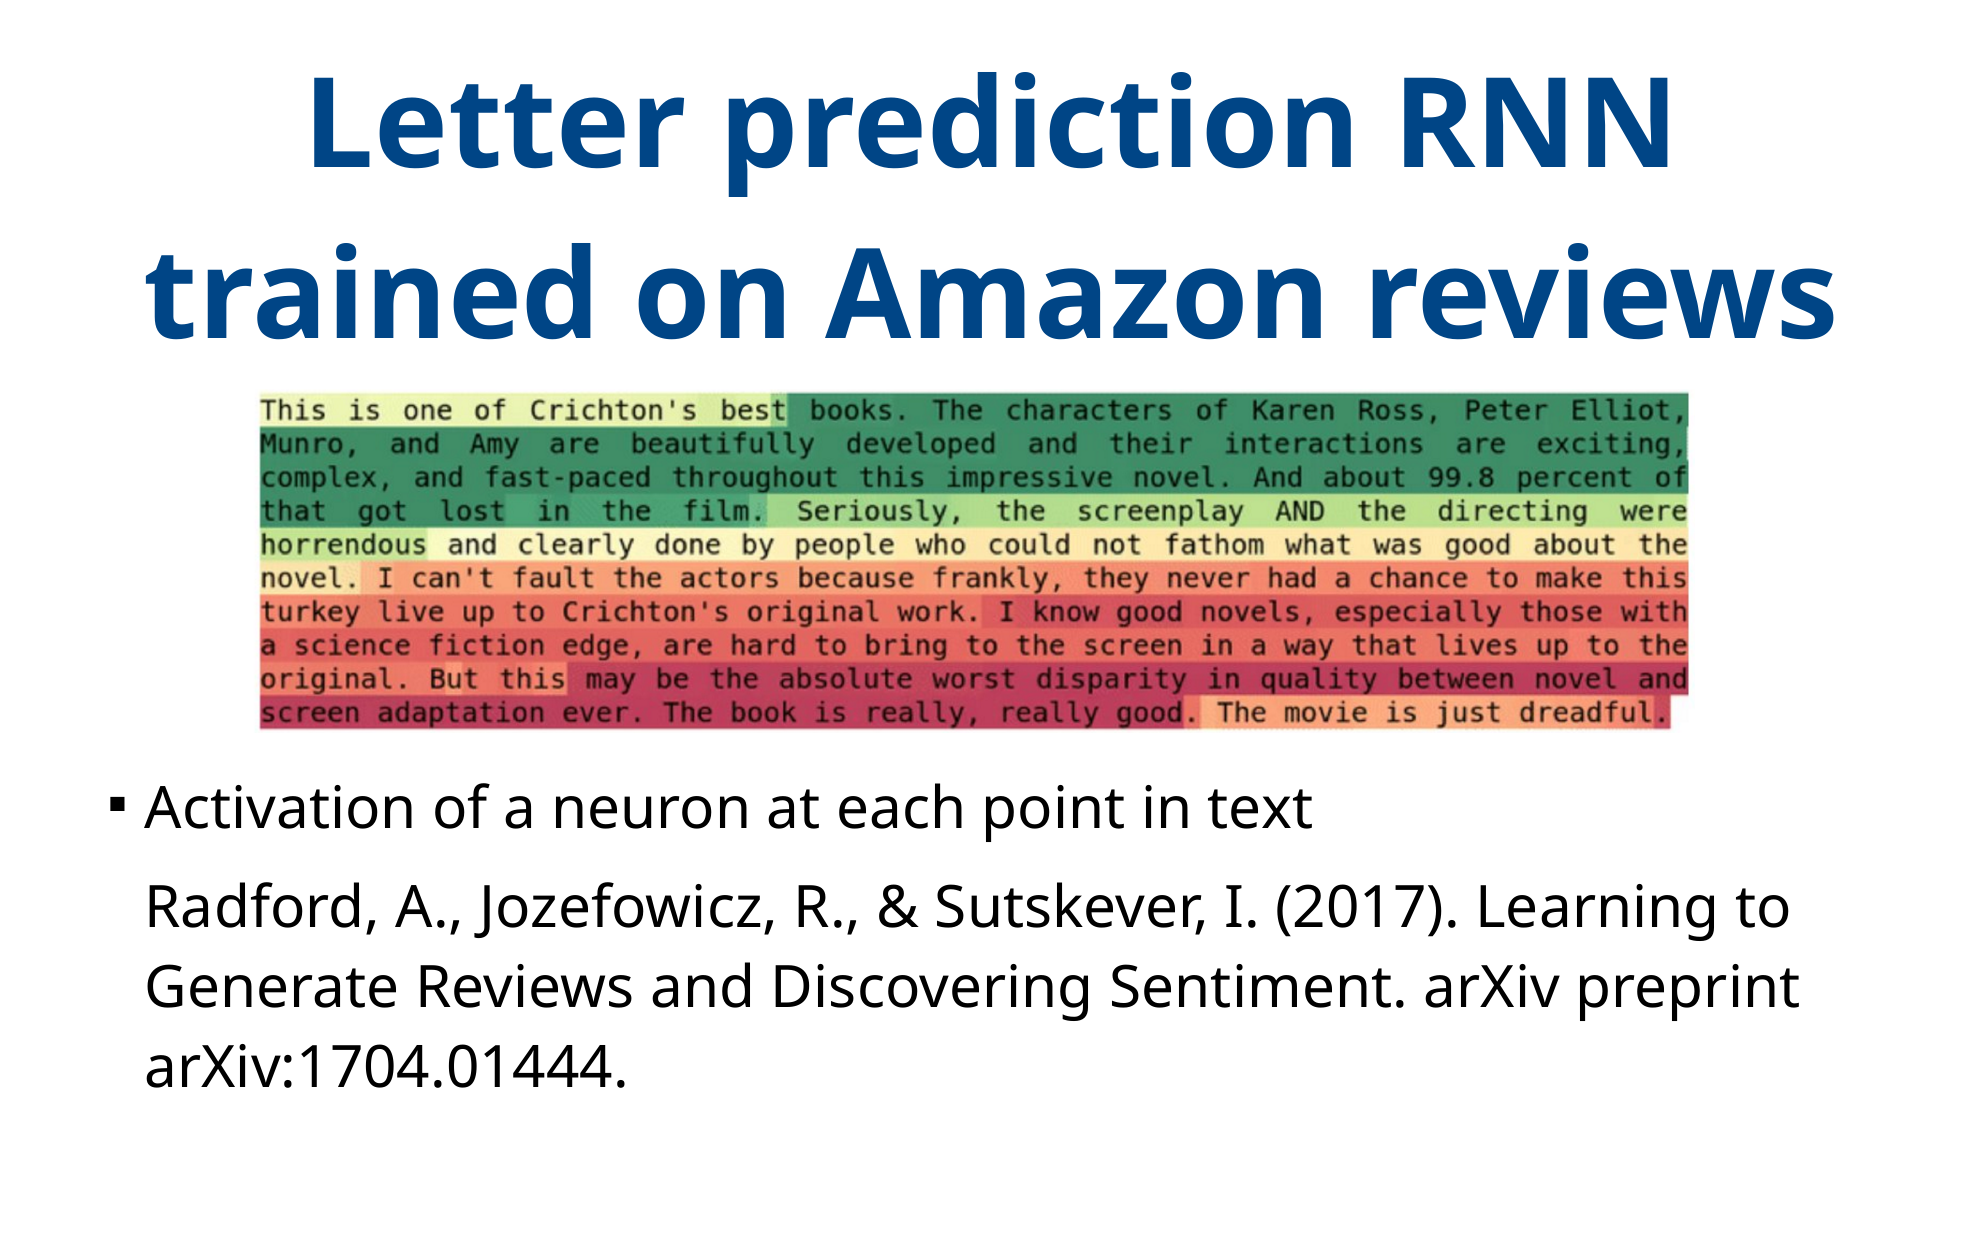

# Letter prediction RNN trained on Amazon reviews
Activation of a neuron at each point in text
Radford, A., Jozefowicz, R., & Sutskever, I. (2017). Learning to Generate Reviews and Discovering Sentiment. arXiv preprint arXiv:1704.01444.